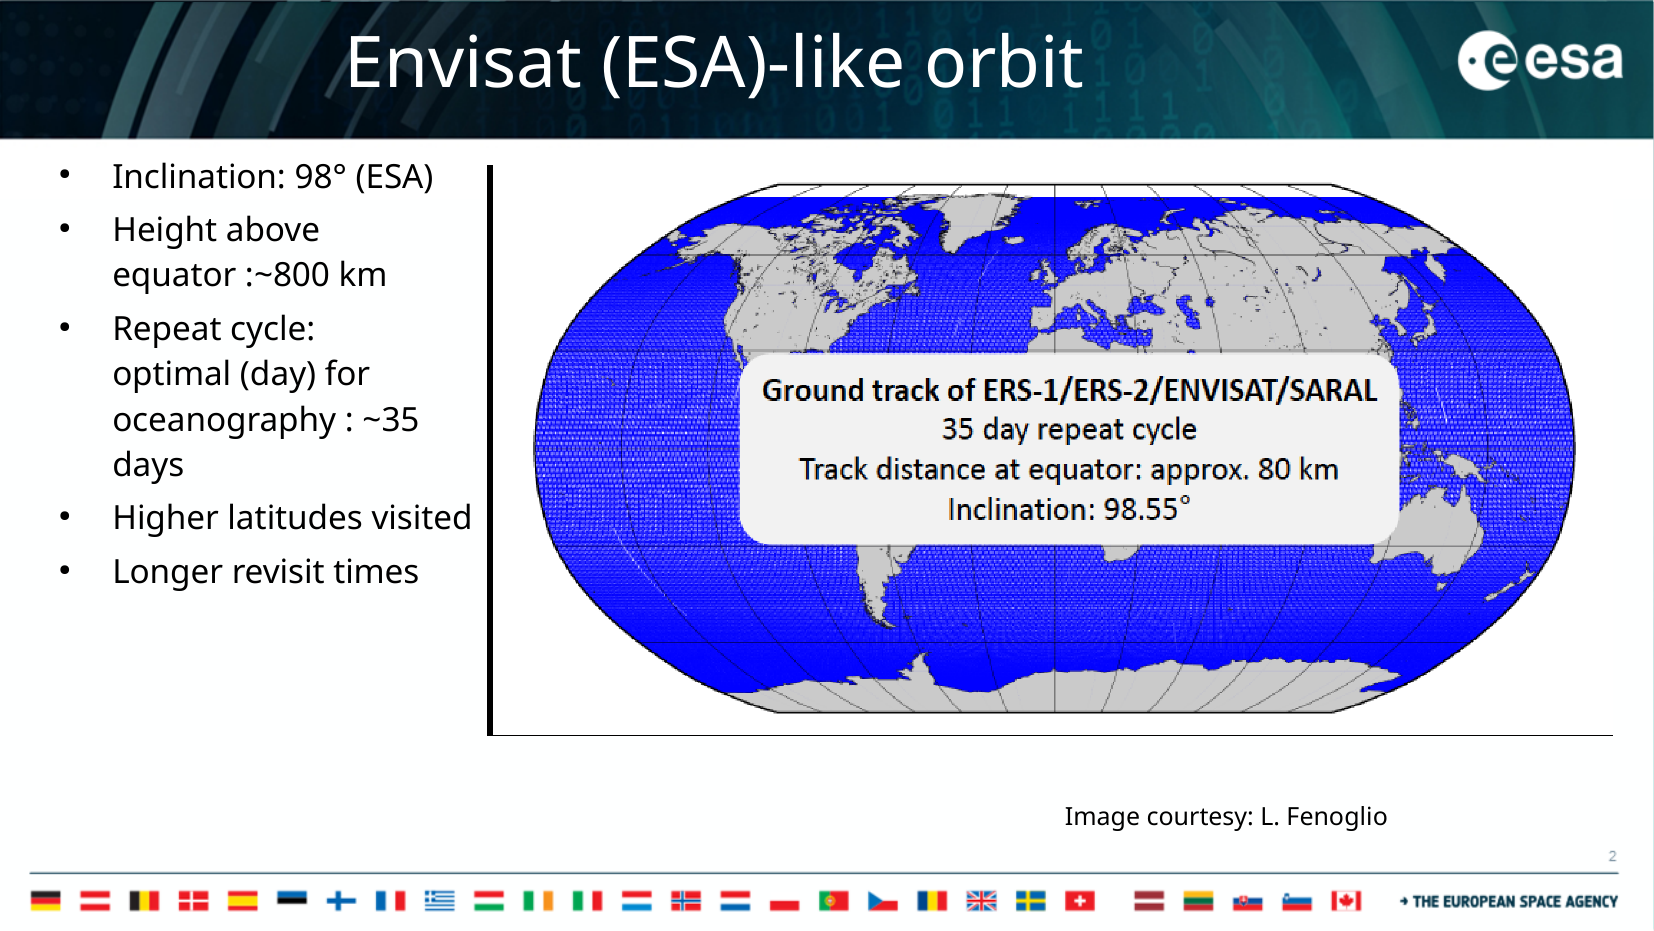

# Envisat (ESA)-like orbit
Inclination: 98° (ESA)
Height above equator :~800 km
Repeat cycle:	optimal (day) for oceanography : ~35 days
Higher latitudes visited
Longer revisit times
Image courtesy: L. Fenoglio